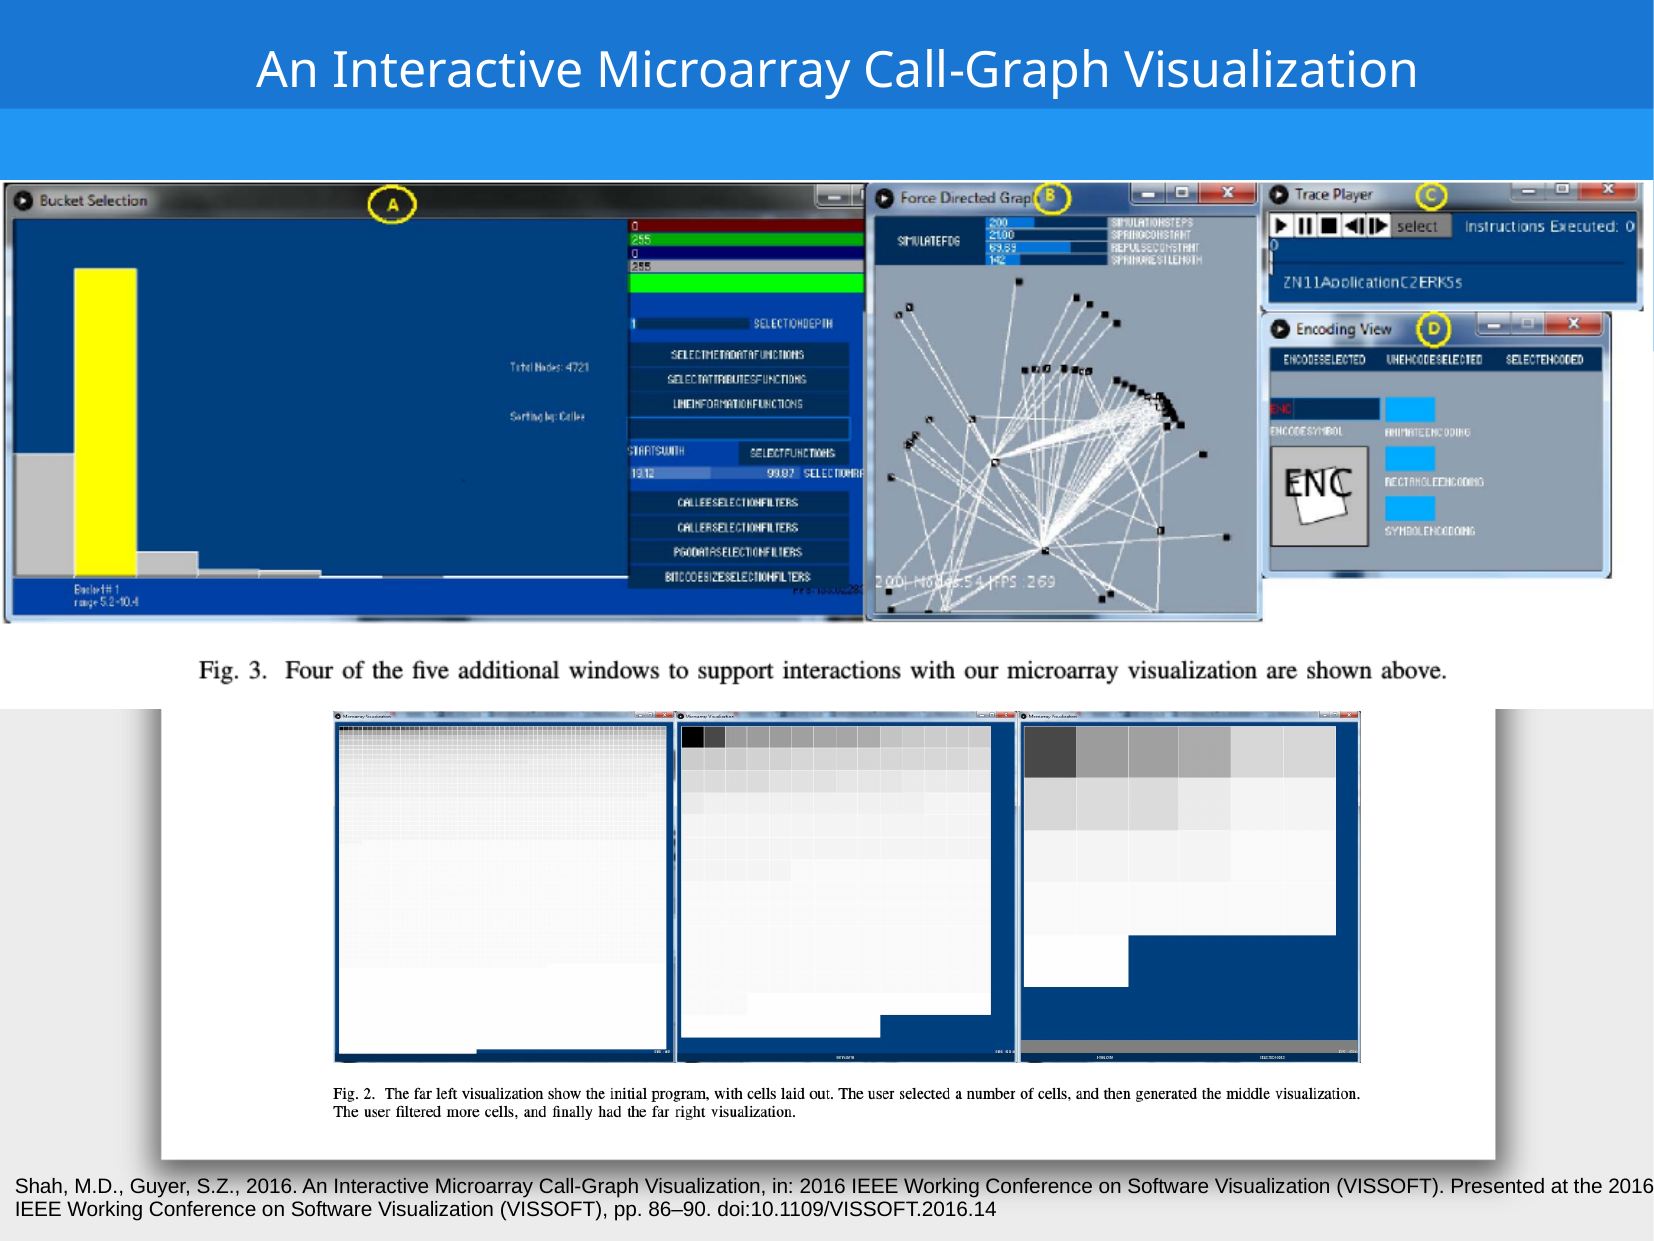

# An Interactive Microarray Call-Graph Visualization
Shah, M.D., Guyer, S.Z., 2016. An Interactive Microarray Call-Graph Visualization, in: 2016 IEEE Working Conference on Software Visualization (VISSOFT). Presented at the 2016 IEEE Working Conference on Software Visualization (VISSOFT), pp. 86–90. doi:10.1109/VISSOFT.2016.14